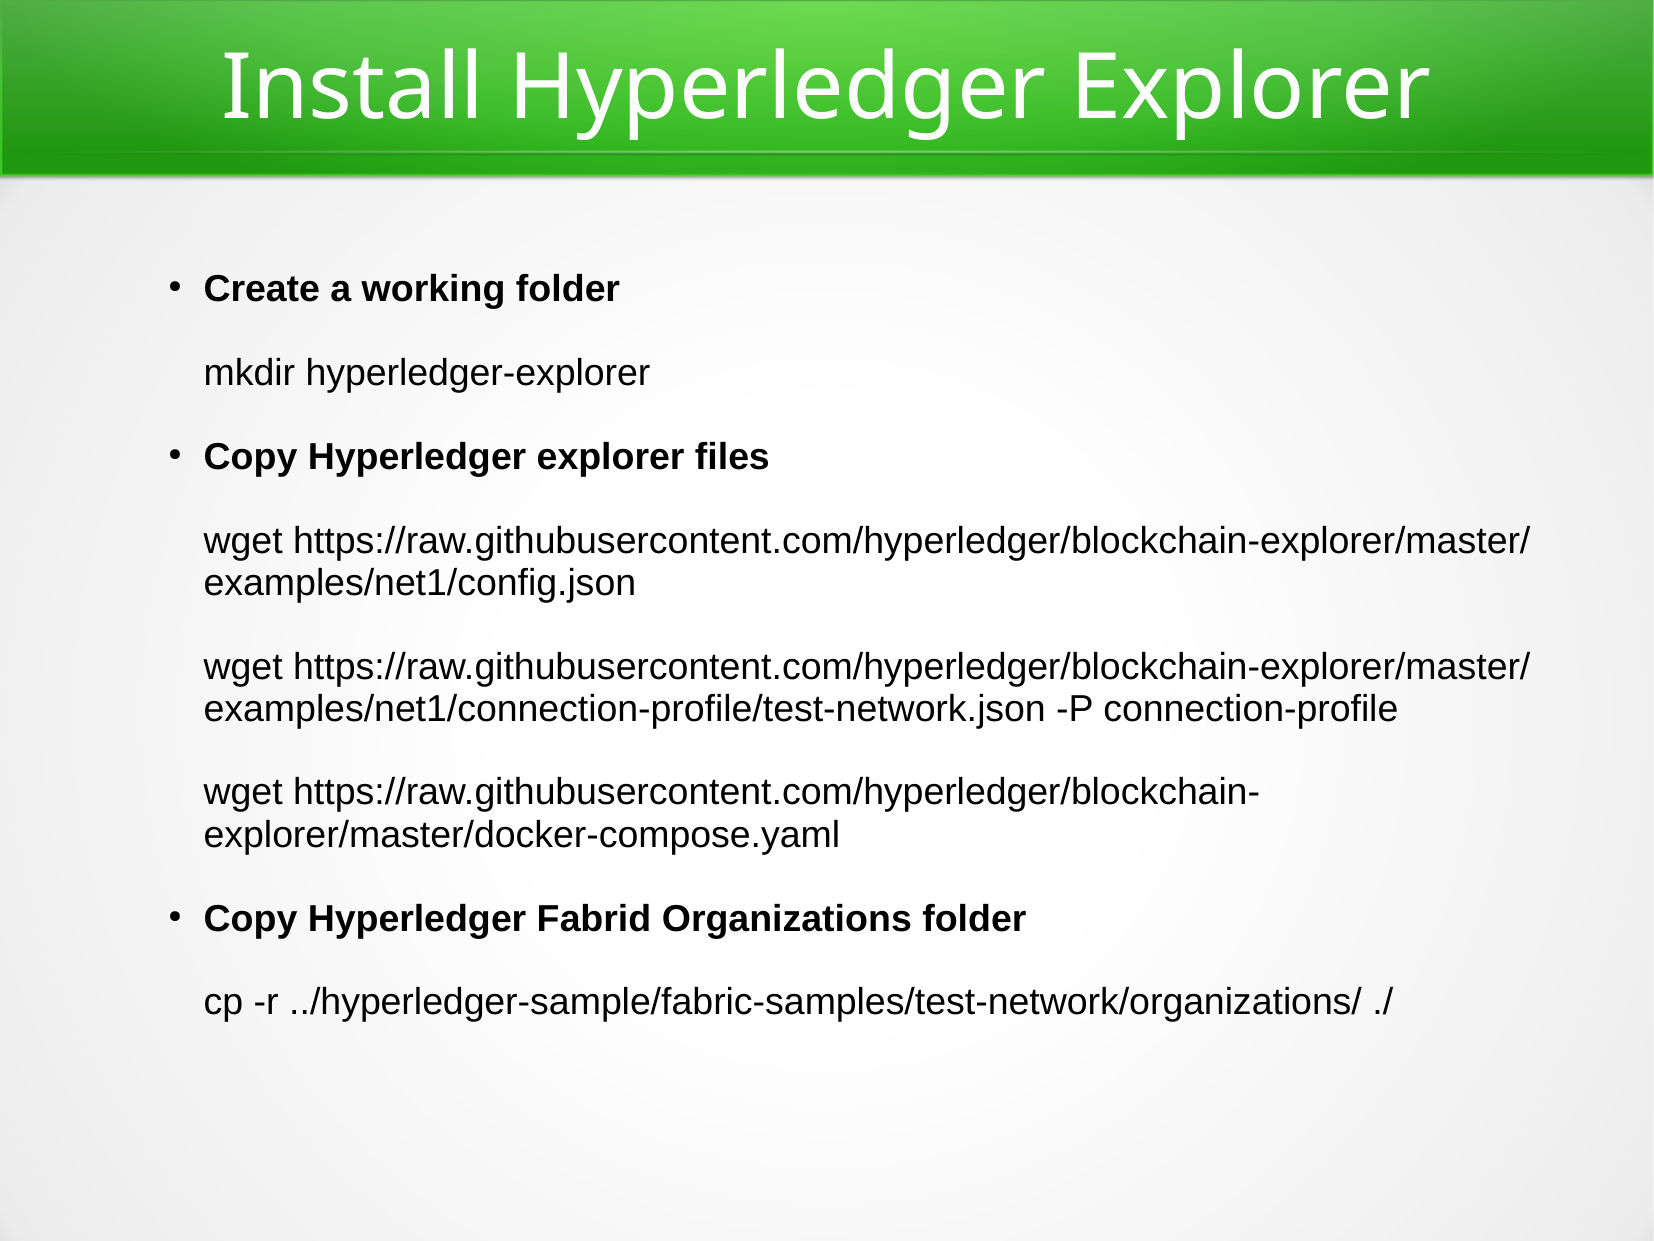

# Install Hyperledger Explorer
Create a working folder
mkdir hyperledger-explorer
Copy Hyperledger explorer files
wget https://raw.githubusercontent.com/hyperledger/blockchain-explorer/master/examples/net1/config.json
wget https://raw.githubusercontent.com/hyperledger/blockchain-explorer/master/examples/net1/connection-profile/test-network.json -P connection-profile
wget https://raw.githubusercontent.com/hyperledger/blockchain- explorer/master/docker-compose.yaml
Copy Hyperledger Fabrid Organizations folder
cp -r ../hyperledger-sample/fabric-samples/test-network/organizations/ ./